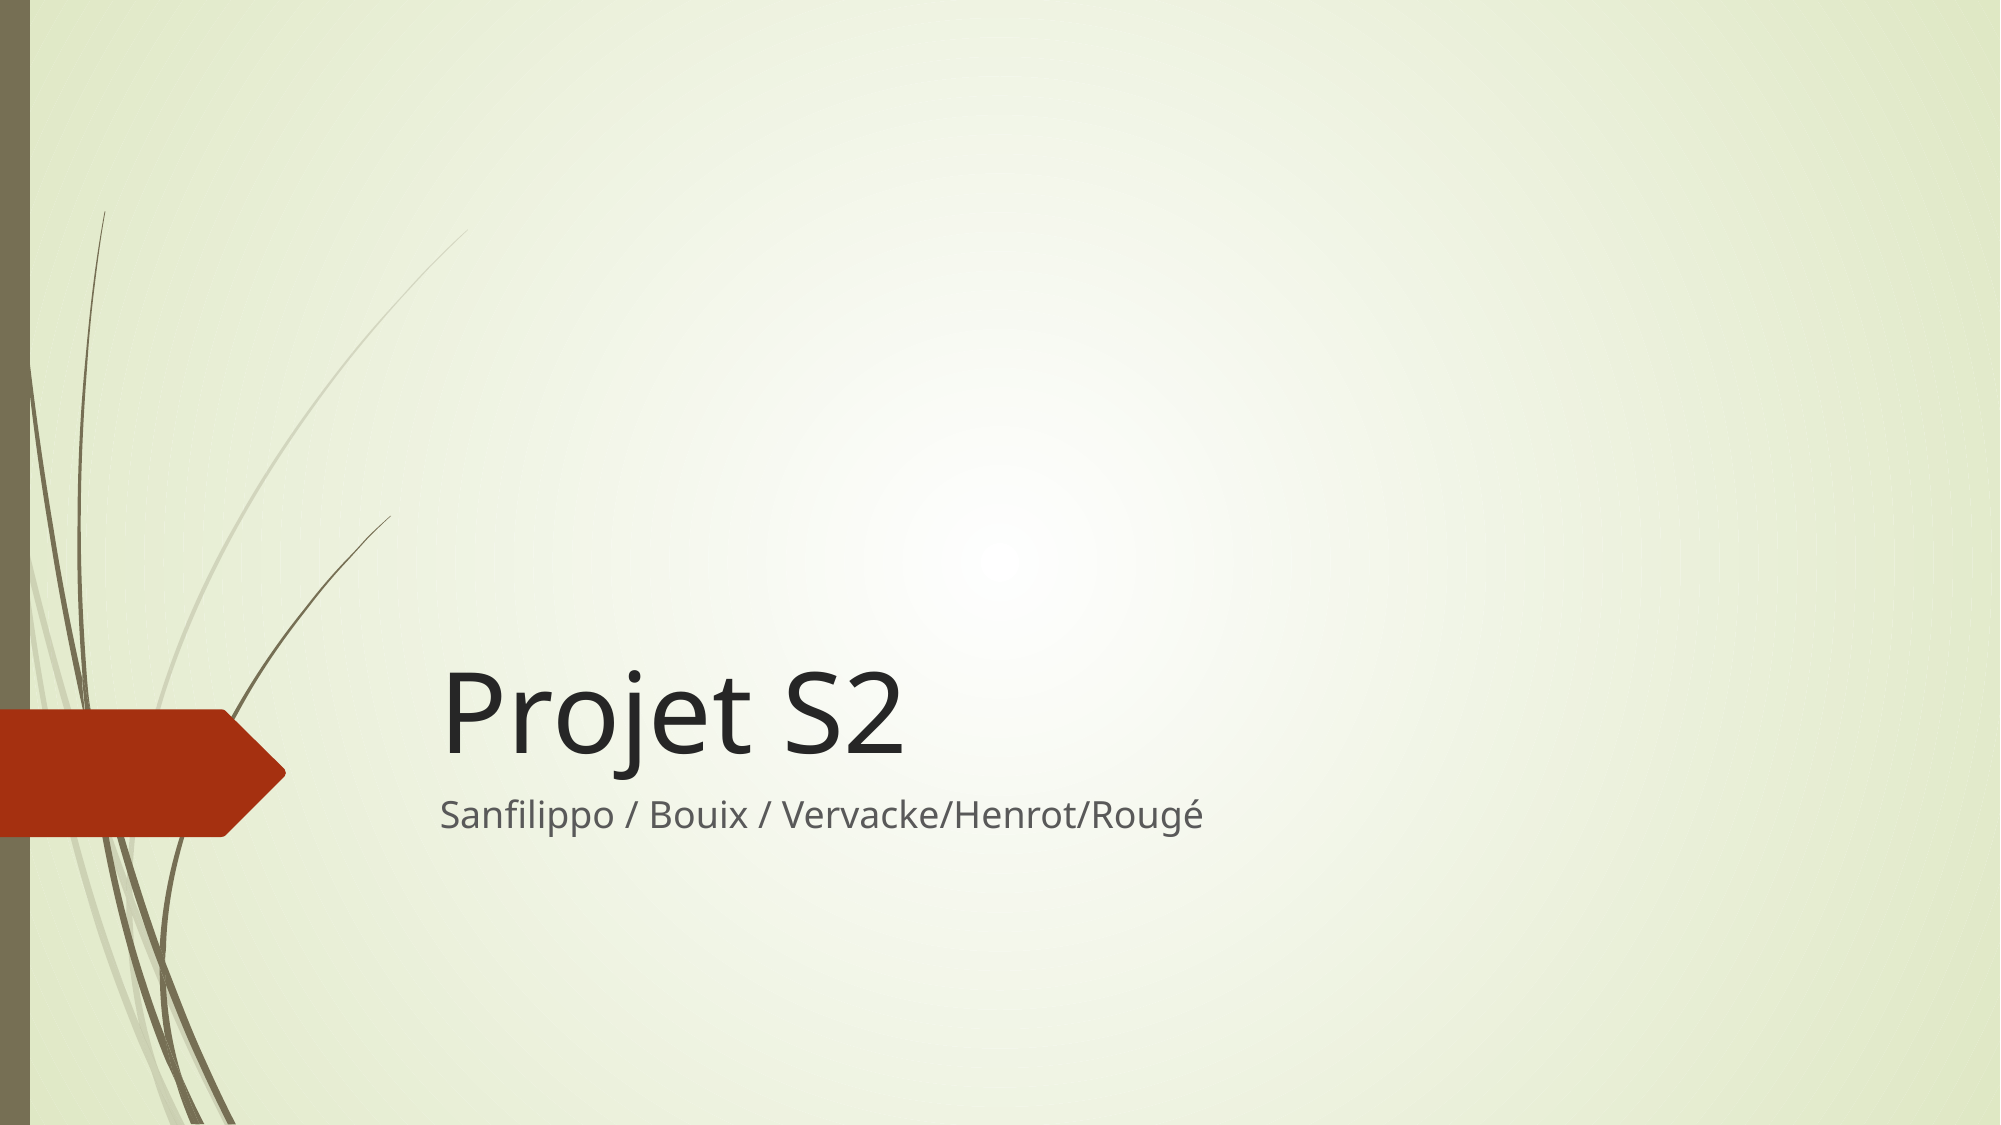

# Projet S2
Sanfilippo / Bouix / Vervacke/Henrot/Rougé